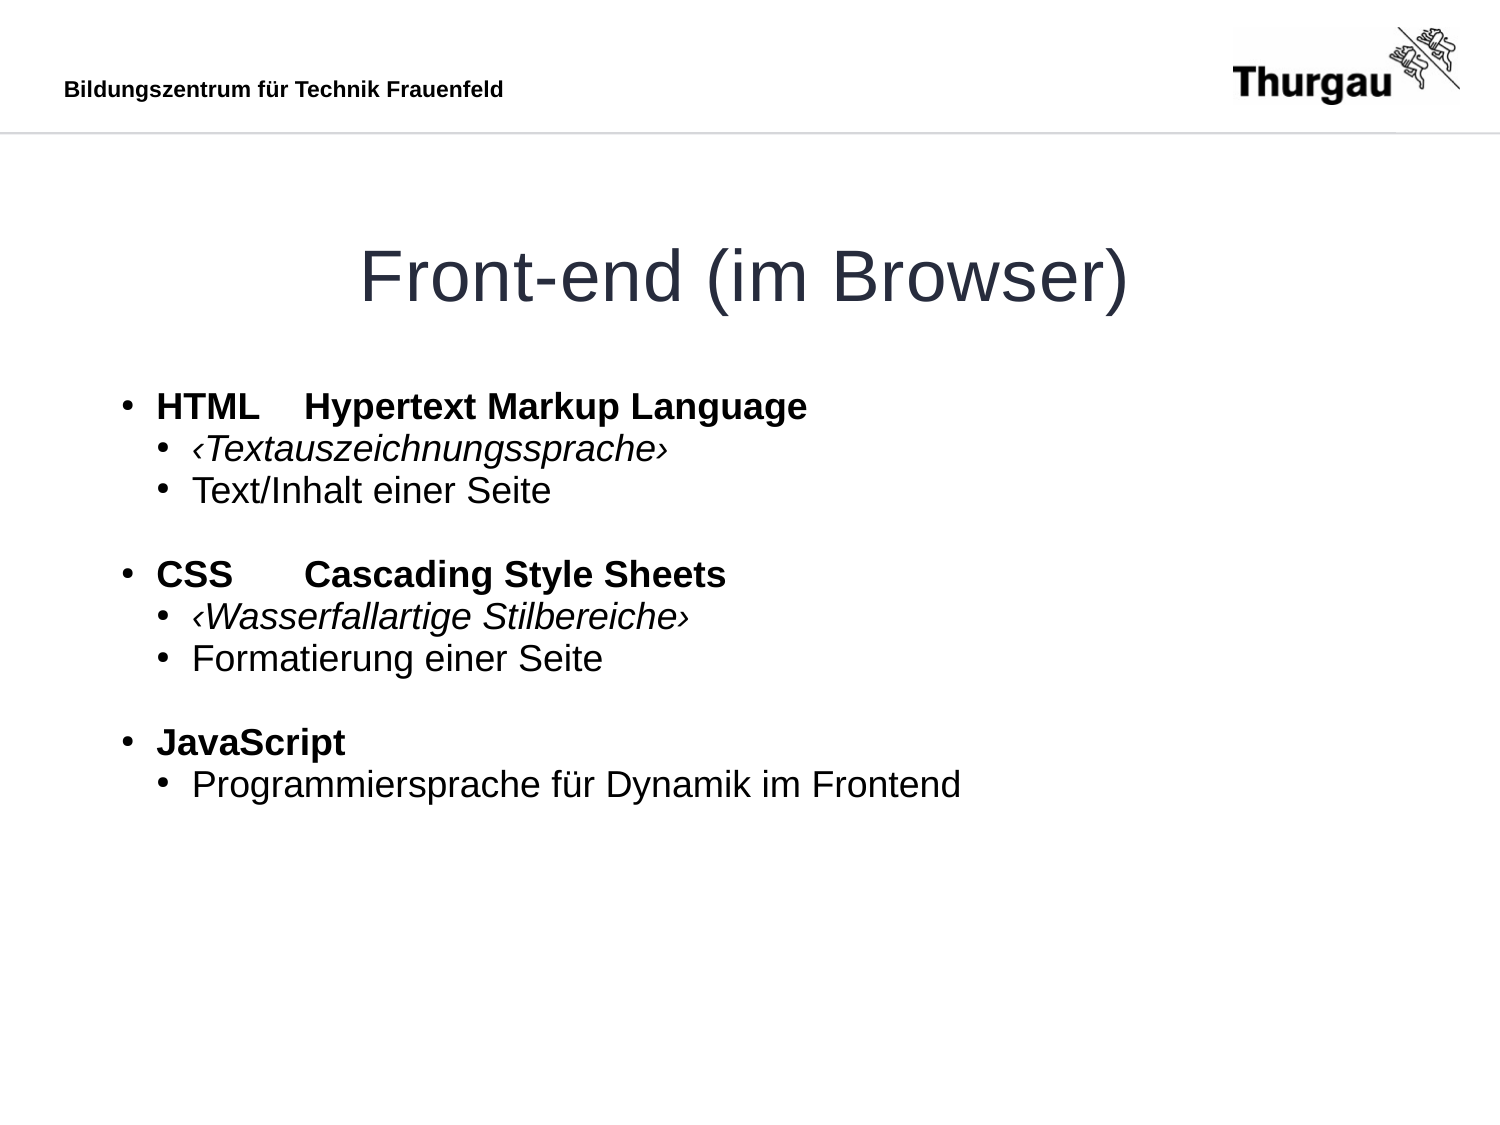

Bildungszentrum für Technik Frauenfeld
Front-end (im Browser)
HTML	Hypertext Markup Language
‹Textauszeichnungssprache›
Text/Inhalt einer Seite
CSS	Cascading Style Sheets
‹Wasserfallartige Stilbereiche›
Formatierung einer Seite
JavaScript
Programmiersprache für Dynamik im Frontend